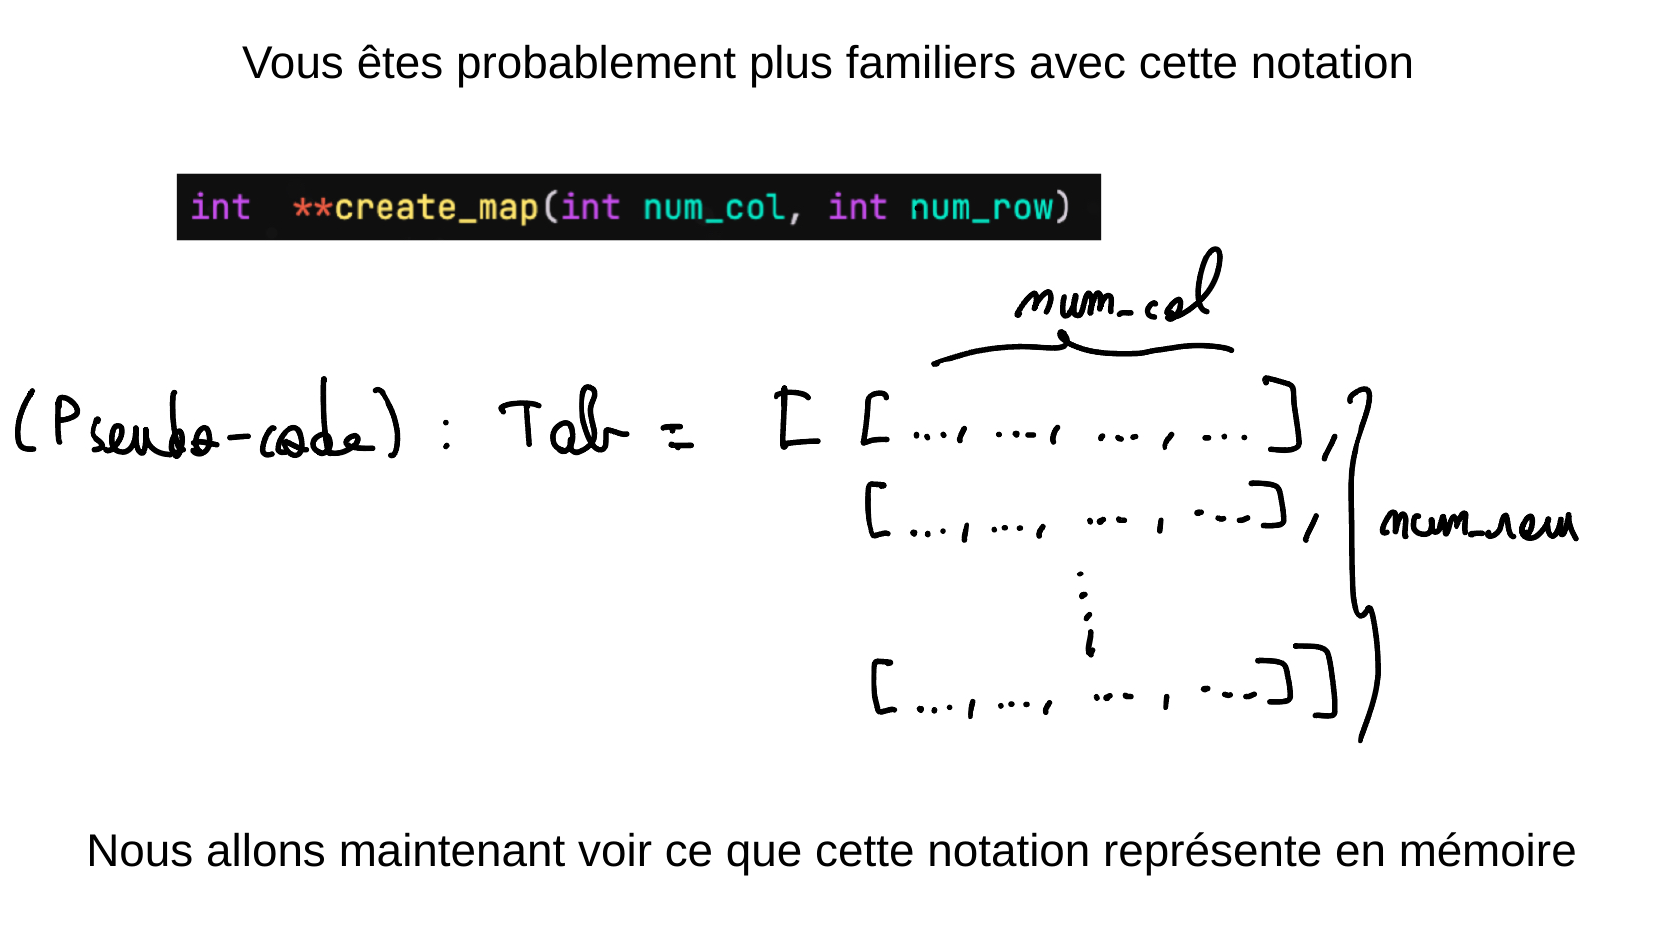

# Vous êtes probablement plus familiers avec cette notation
Nous allons maintenant voir ce que cette notation représente en mémoire